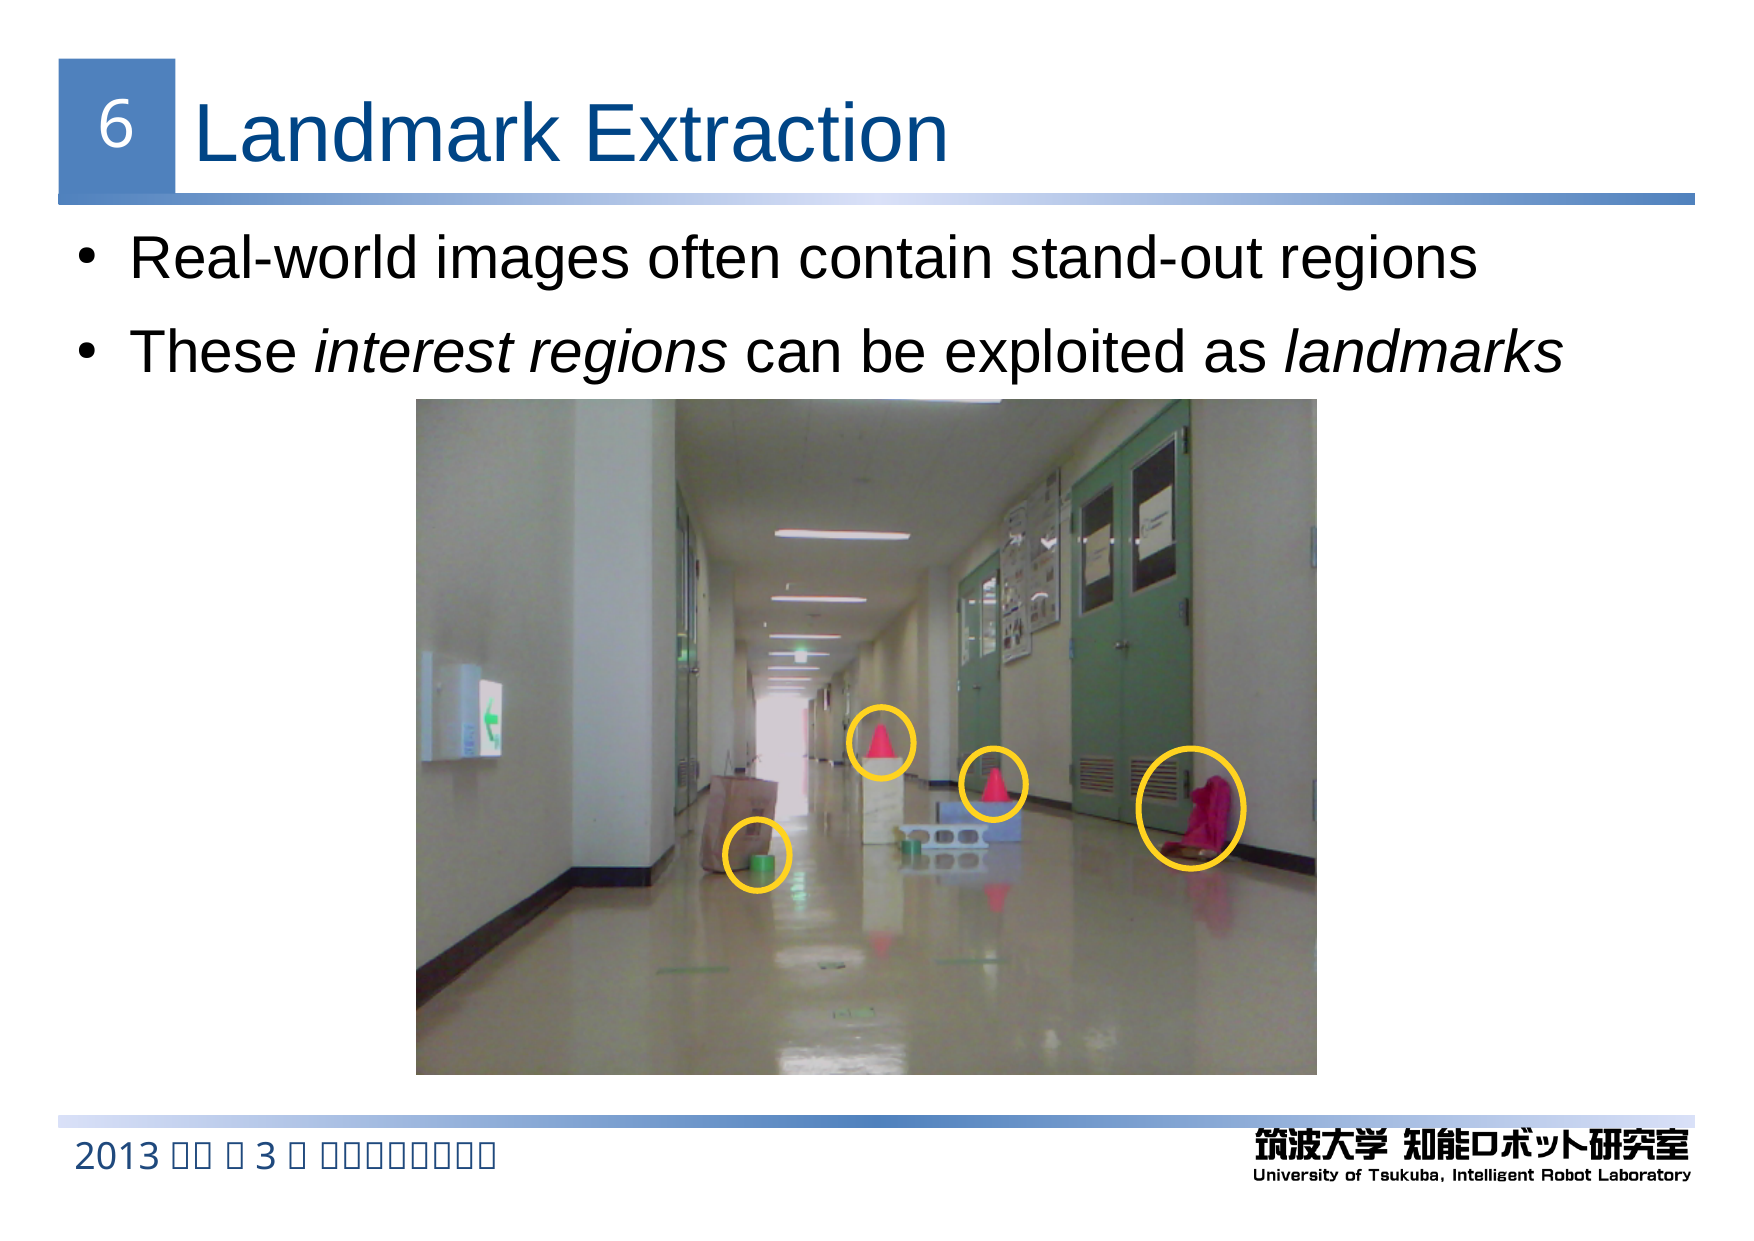

# Landmark Extraction
Real-world images often contain stand-out regions
These interest regions can be exploited as landmarks